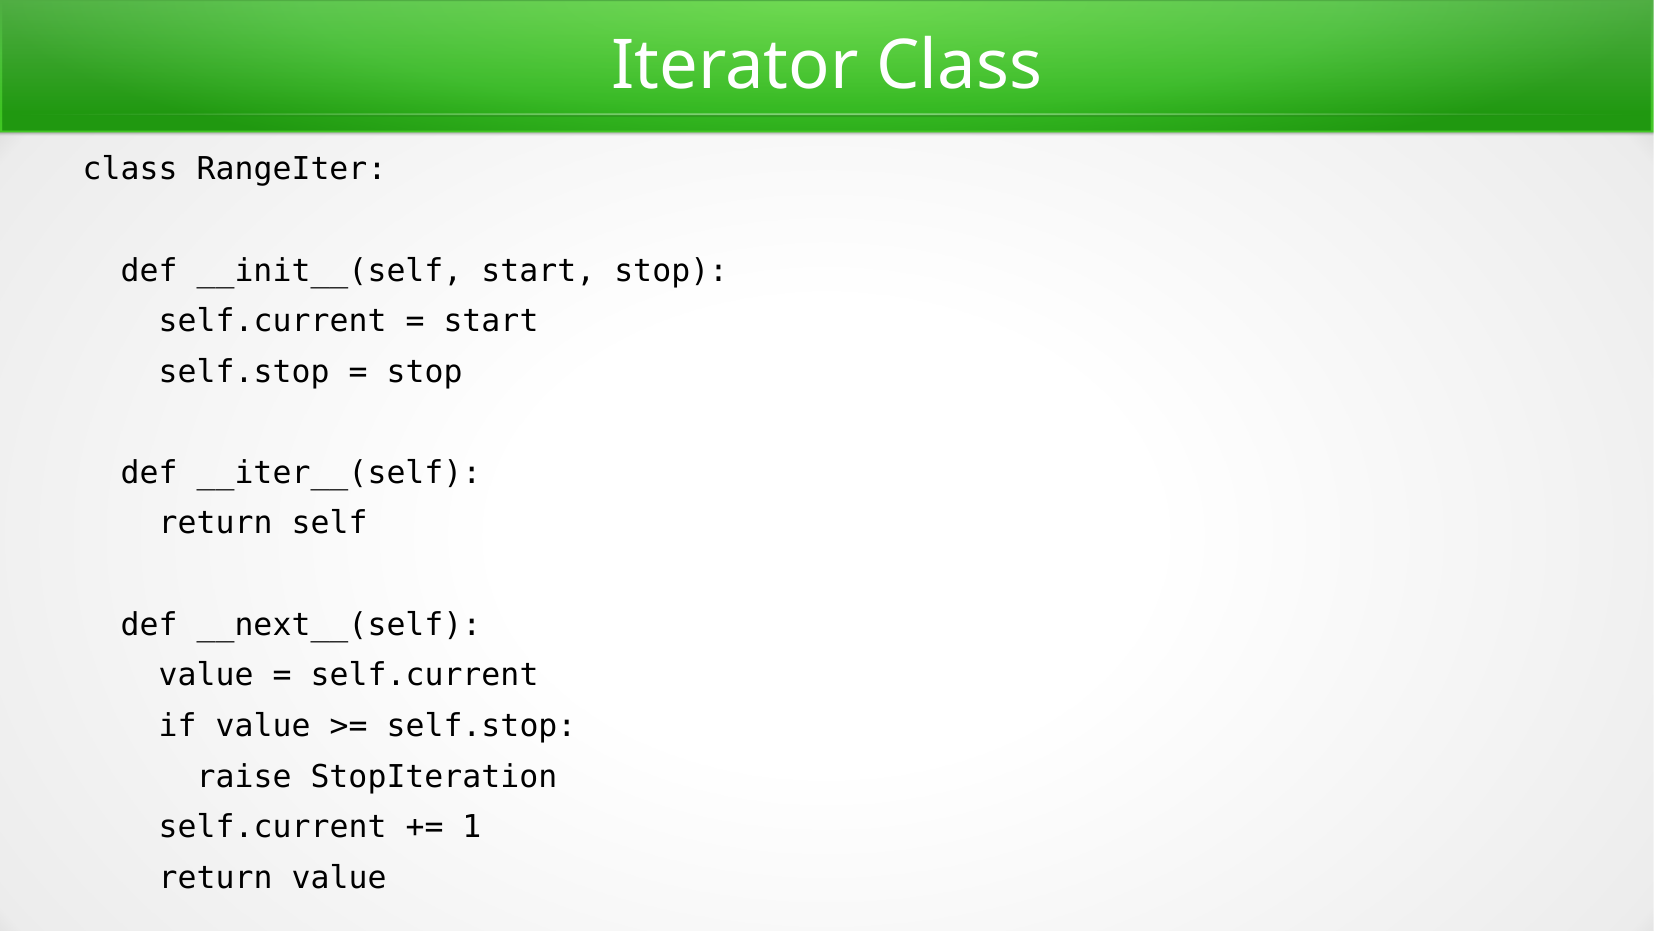

# Iterator Class
class RangeIter:
 def __init__(self, start, stop):
 self.current = start
 self.stop = stop
 def __iter__(self):
 return self
 def __next__(self):
 value = self.current
 if value >= self.stop:
 raise StopIteration
 self.current += 1
 return value